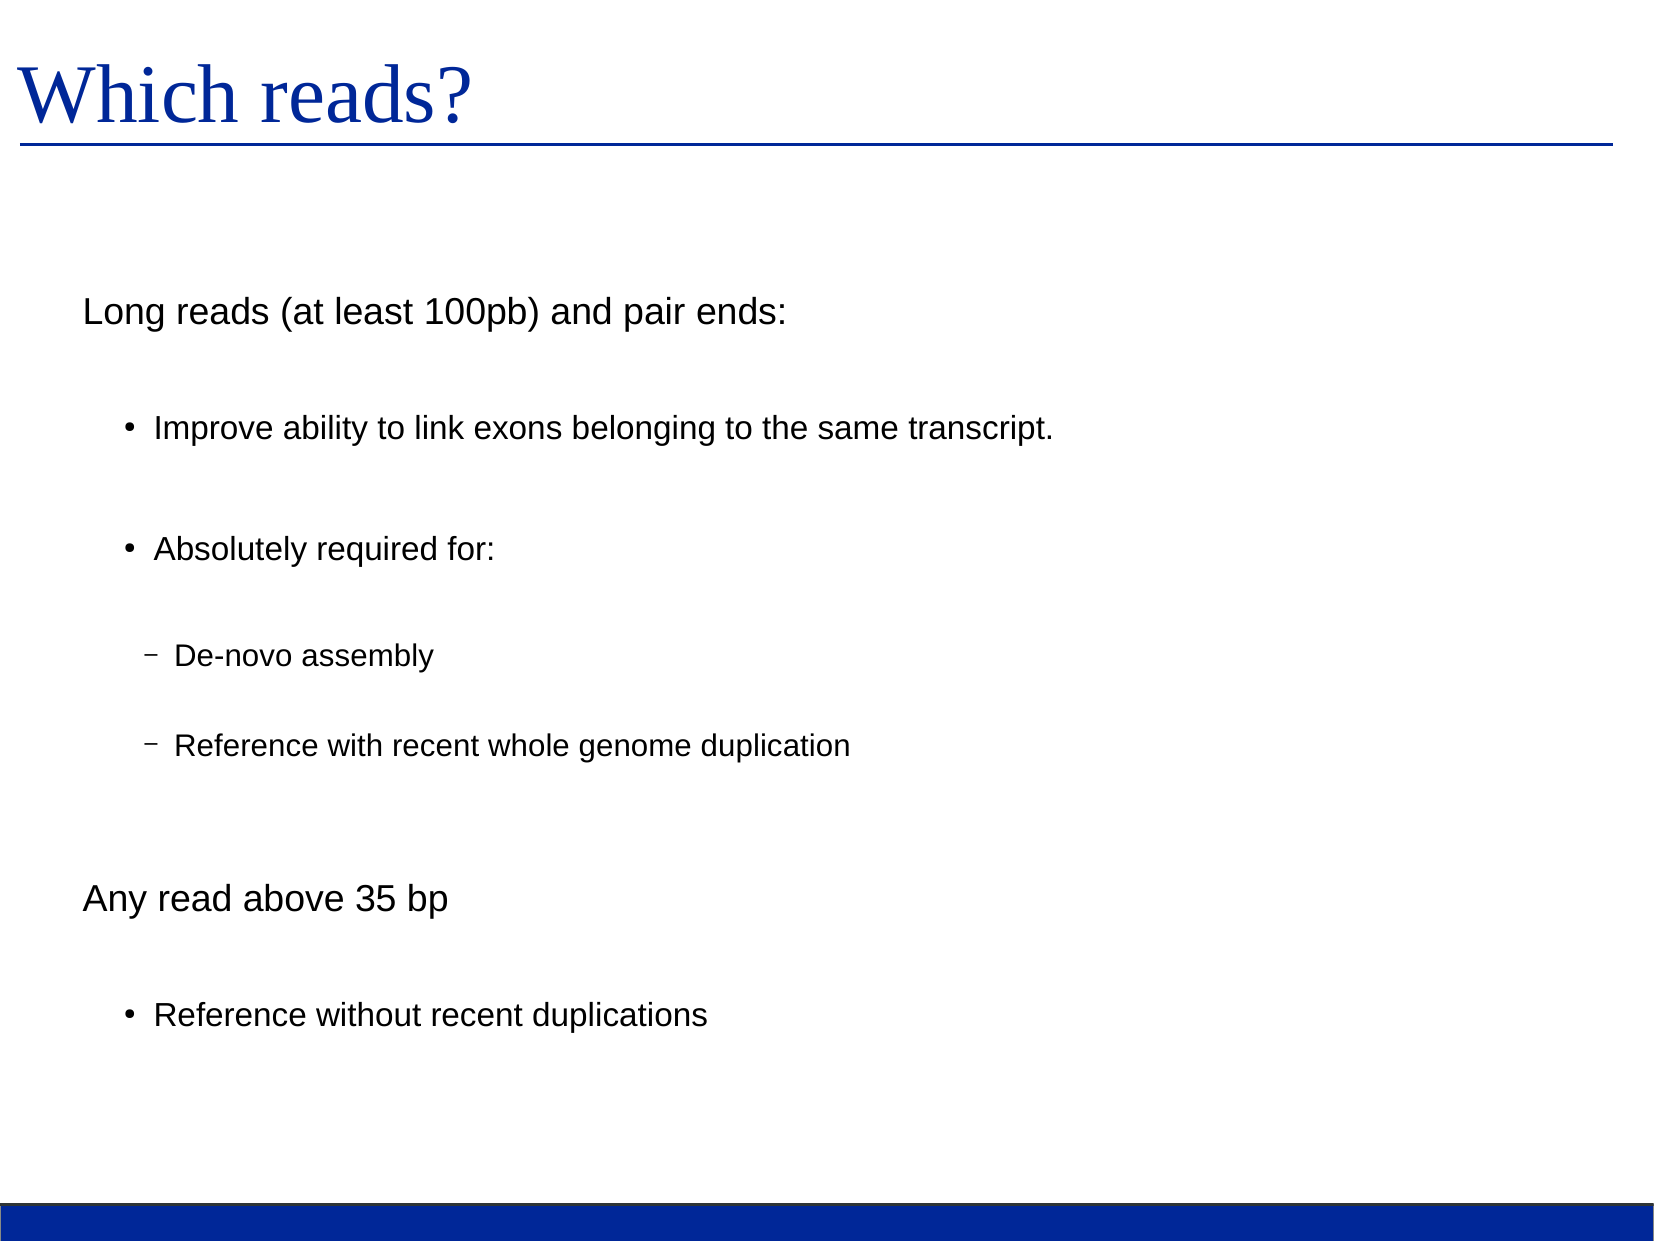

# Which reads?
Long reads (at least 100pb) and pair ends:
Improve ability to link exons belonging to the same transcript.
Absolutely required for:
De-novo assembly
Reference with recent whole genome duplication
Any read above 35 bp
Reference without recent duplications